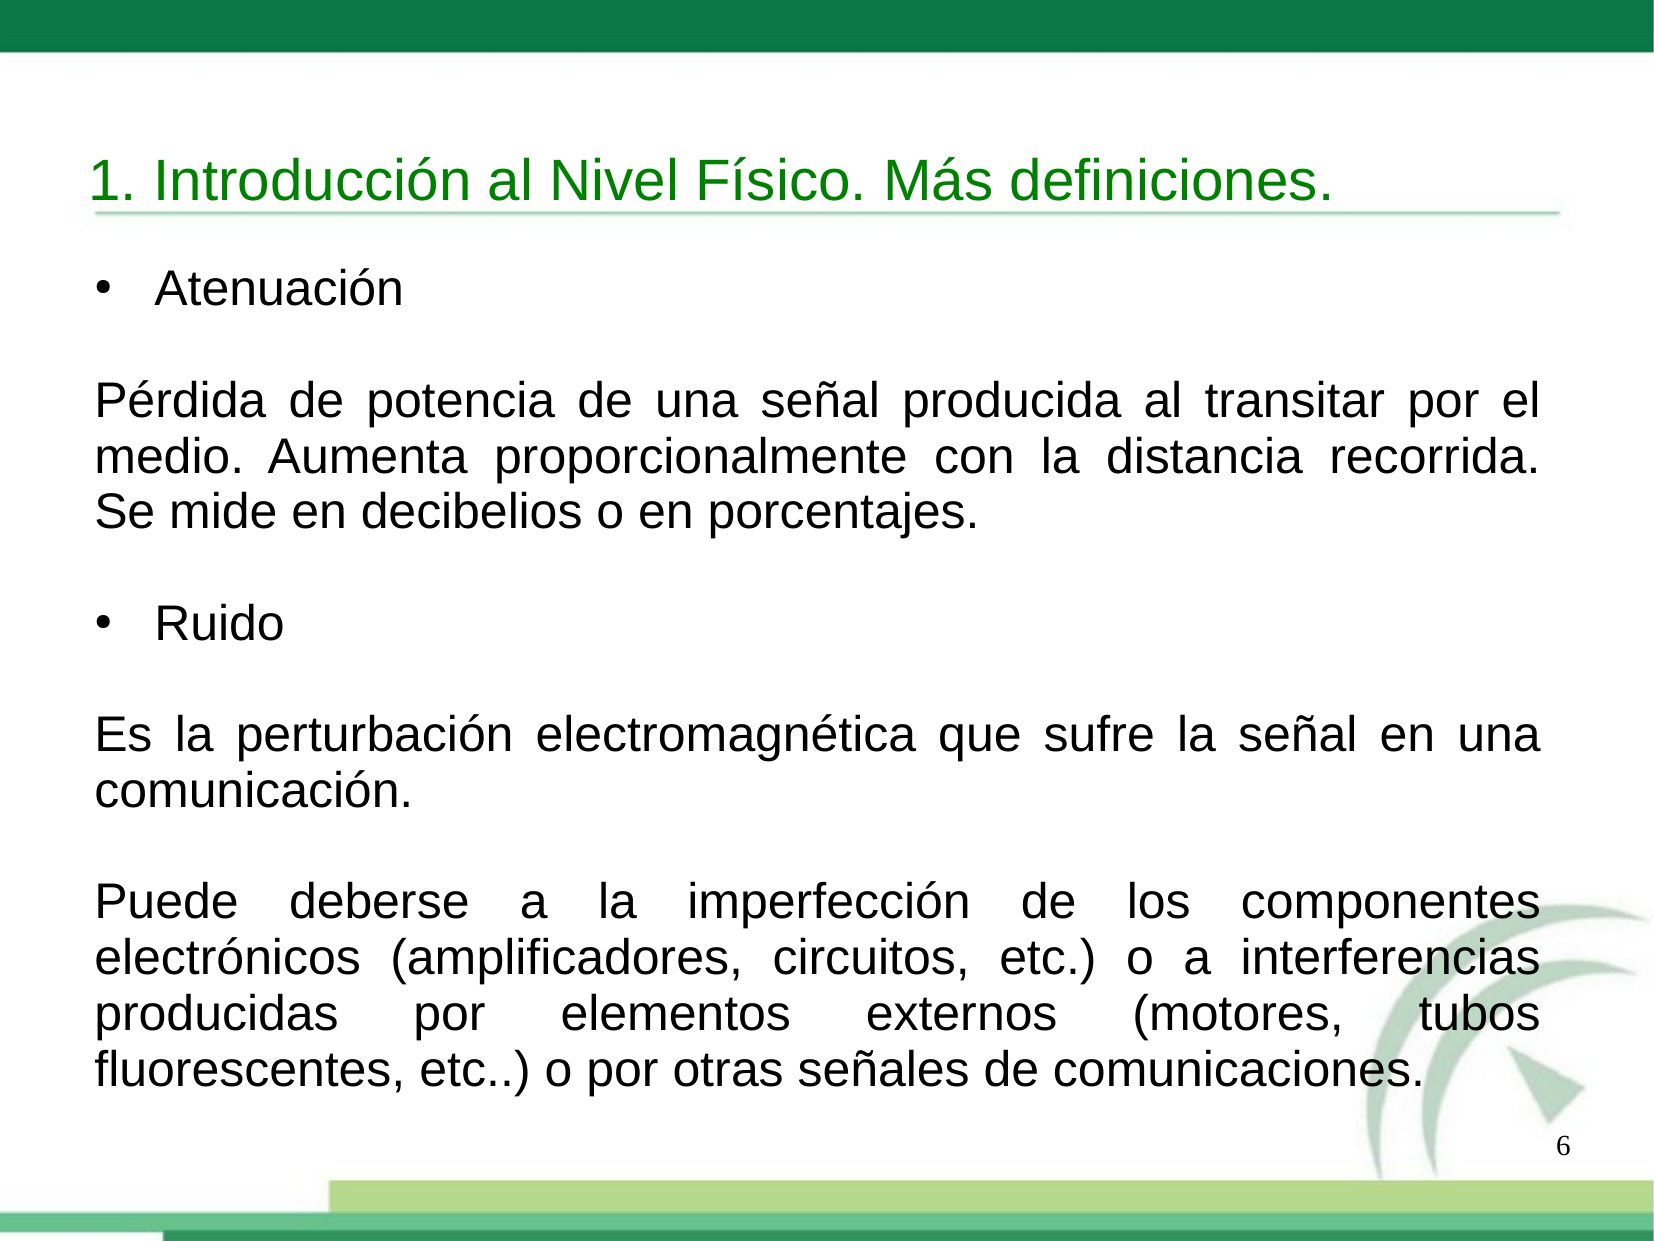

1. Introducción al Nivel Físico. Más definiciones.
 Atenuación
Pérdida de potencia de una señal producida al transitar por el medio. Aumenta proporcionalmente con la distancia recorrida. Se mide en decibelios o en porcentajes.
 Ruido
Es la perturbación electromagnética que sufre la señal en una comunicación.
Puede deberse a la imperfección de los componentes electrónicos (amplificadores, circuitos, etc.) o a interferencias producidas por elementos externos (motores, tubos fluorescentes, etc..) o por otras señales de comunicaciones.
#
6